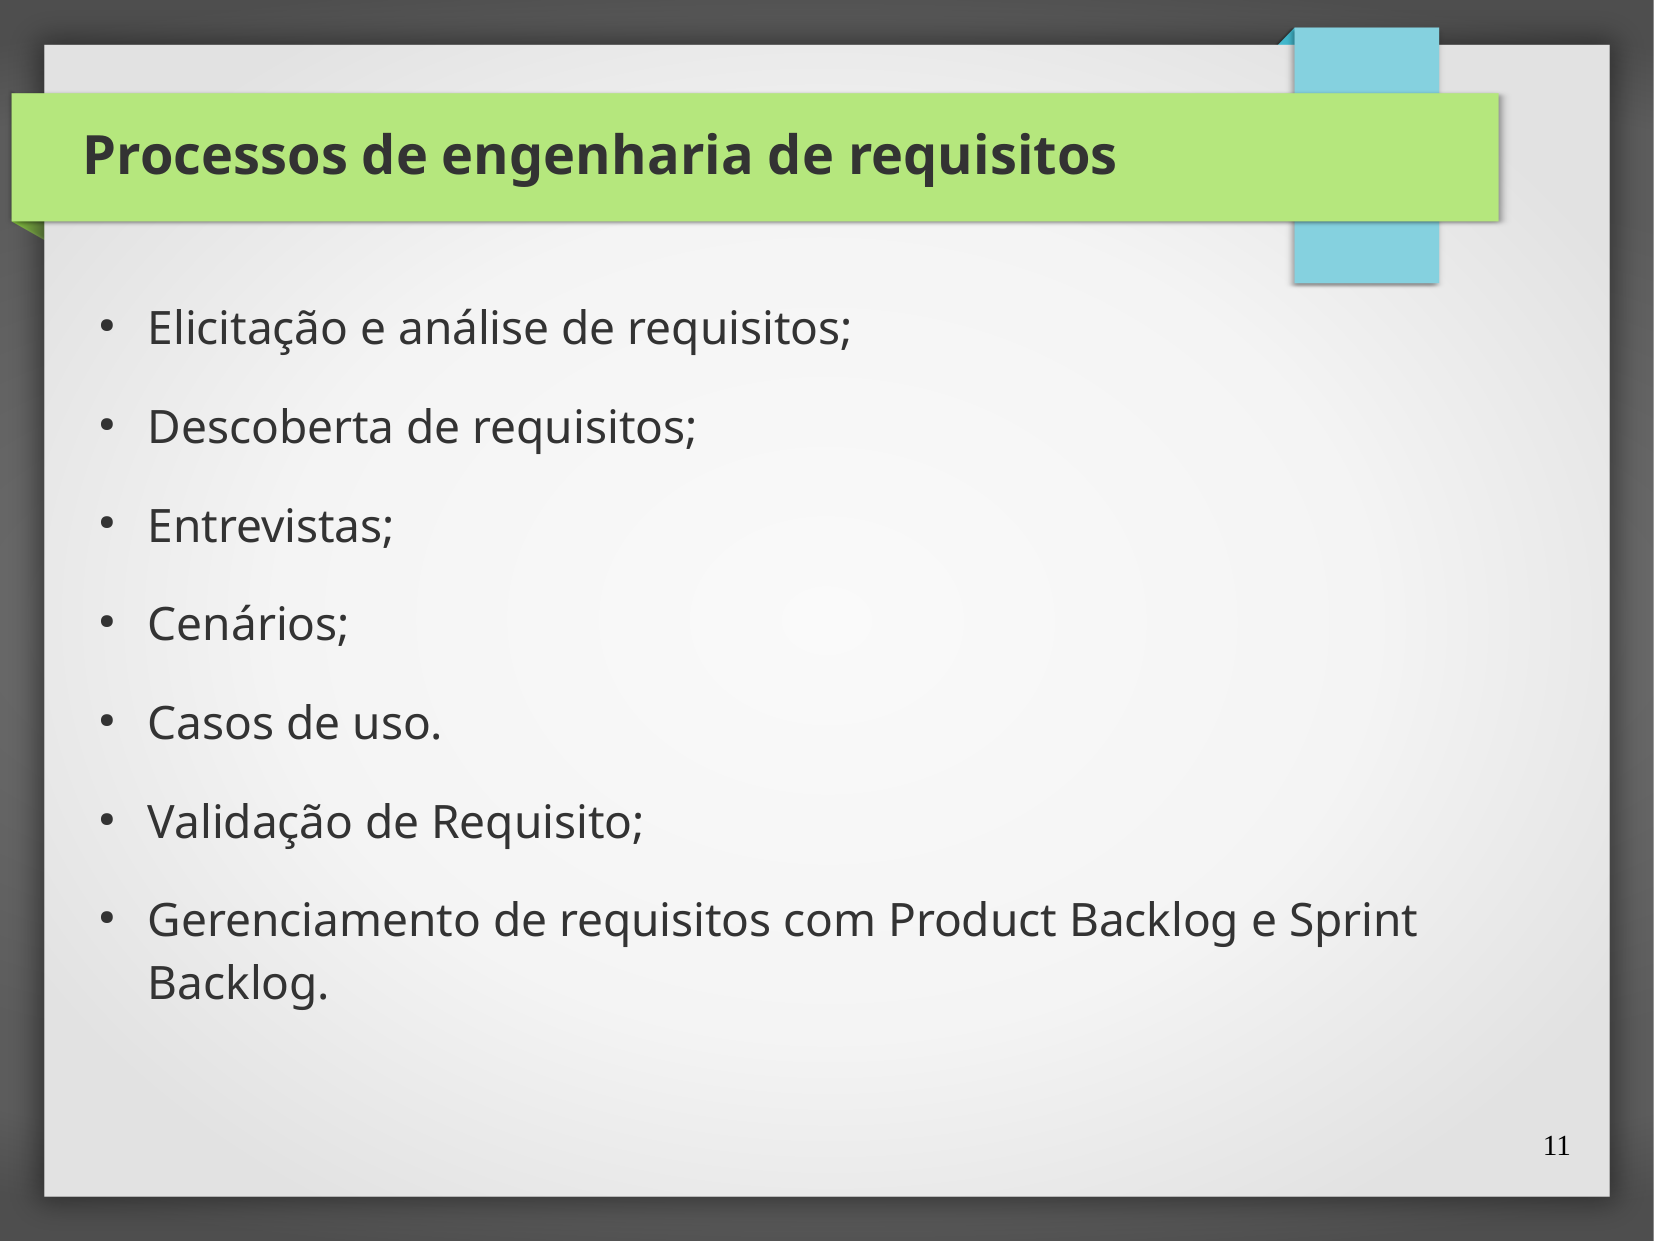

# Processos de engenharia de requisitos
Elicitação e análise de requisitos;
Descoberta de requisitos;
Entrevistas;
Cenários;
Casos de uso.
Validação de Requisito;
Gerenciamento de requisitos com Product Backlog e Sprint Backlog.
11